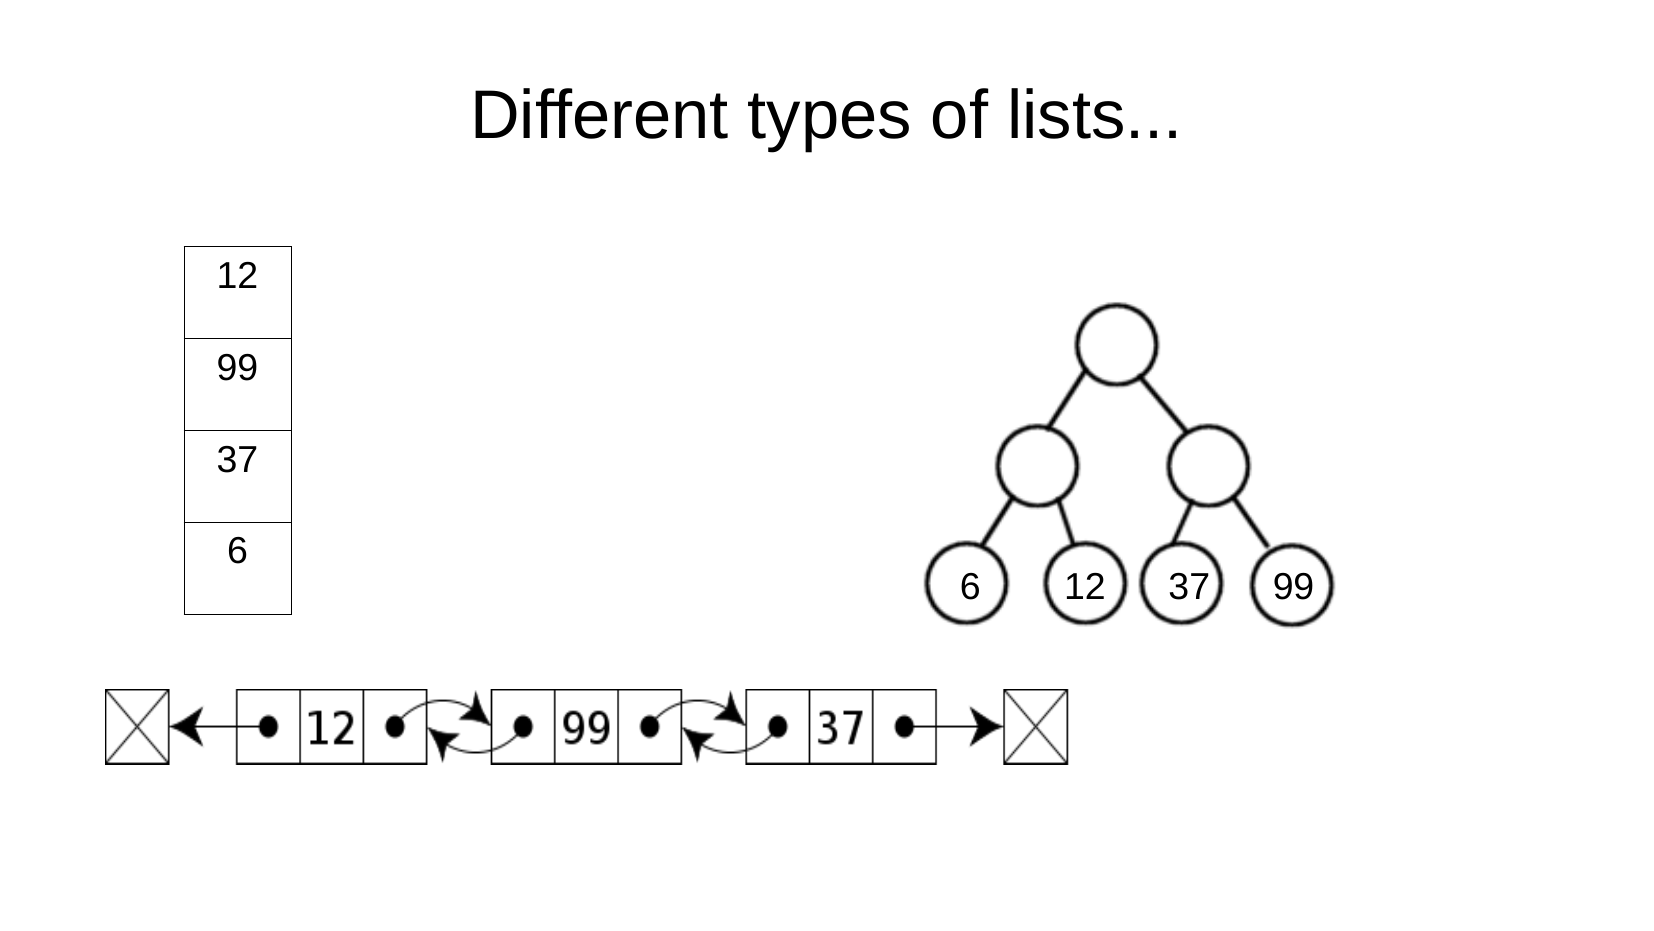

# Different types of lists...
| 12 |
| --- |
| 99 |
| 37 |
| 6 |
6 12 37 99